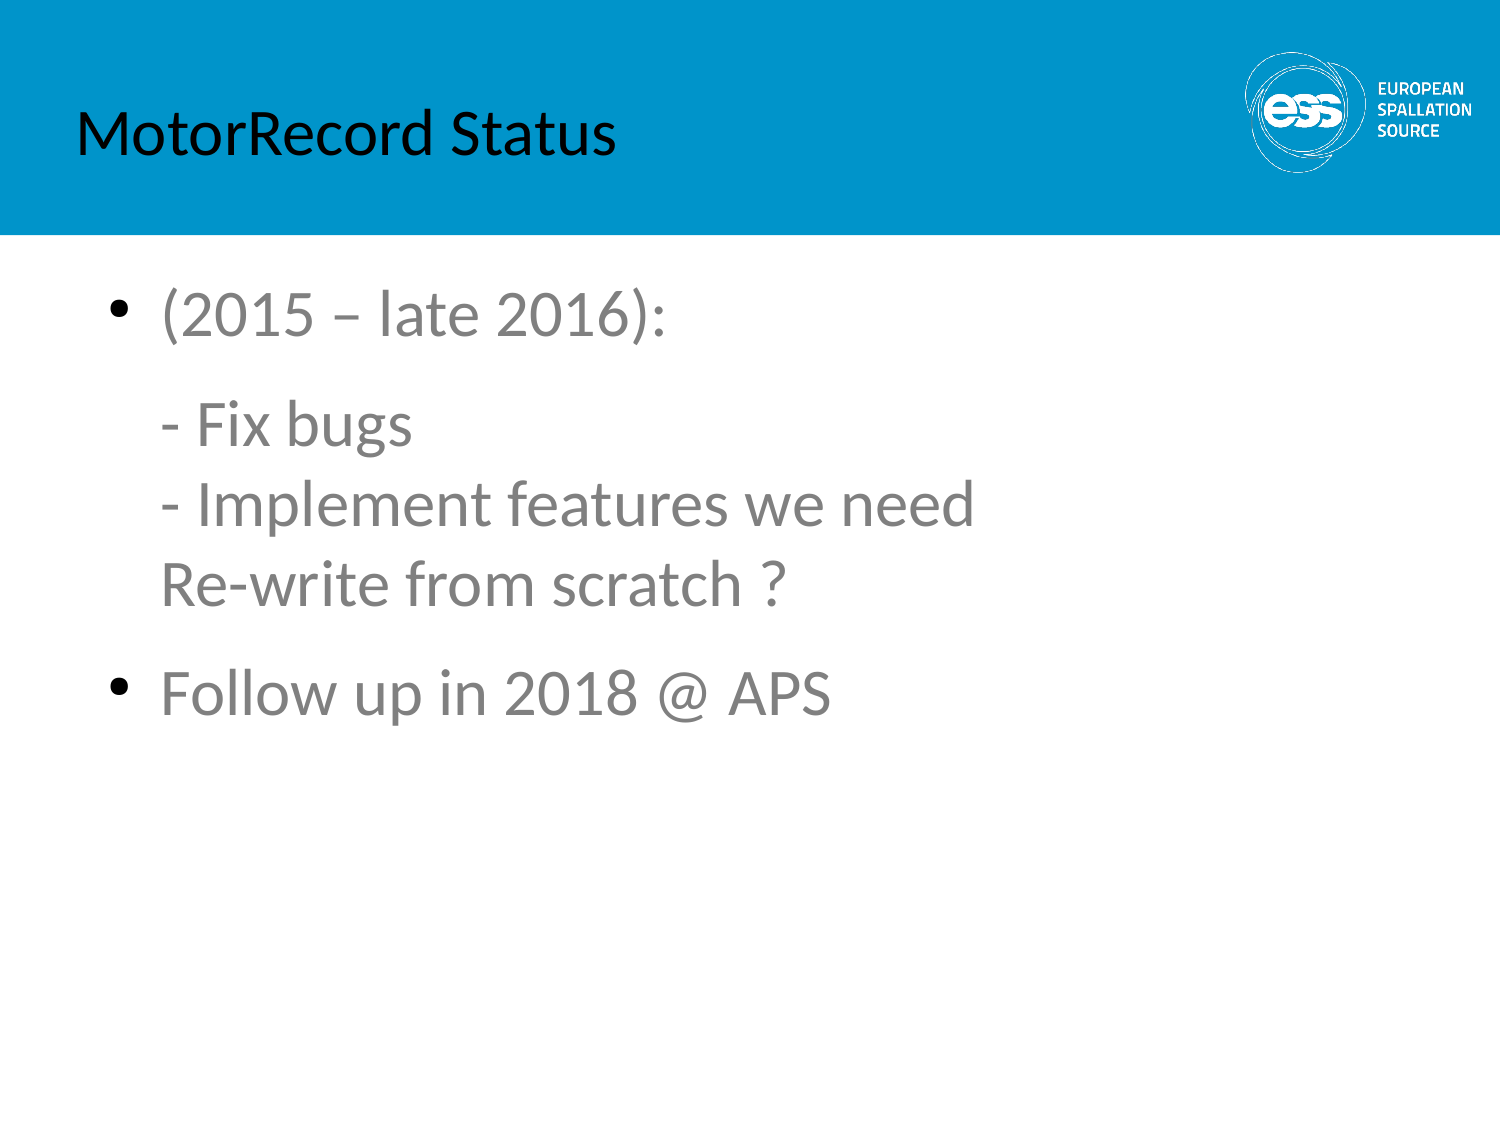

# MotorRecord Status
(2015 – late 2016):
- Fix bugs
- Implement features we need
Re-write from scratch ?
Follow up in 2018 @ APS